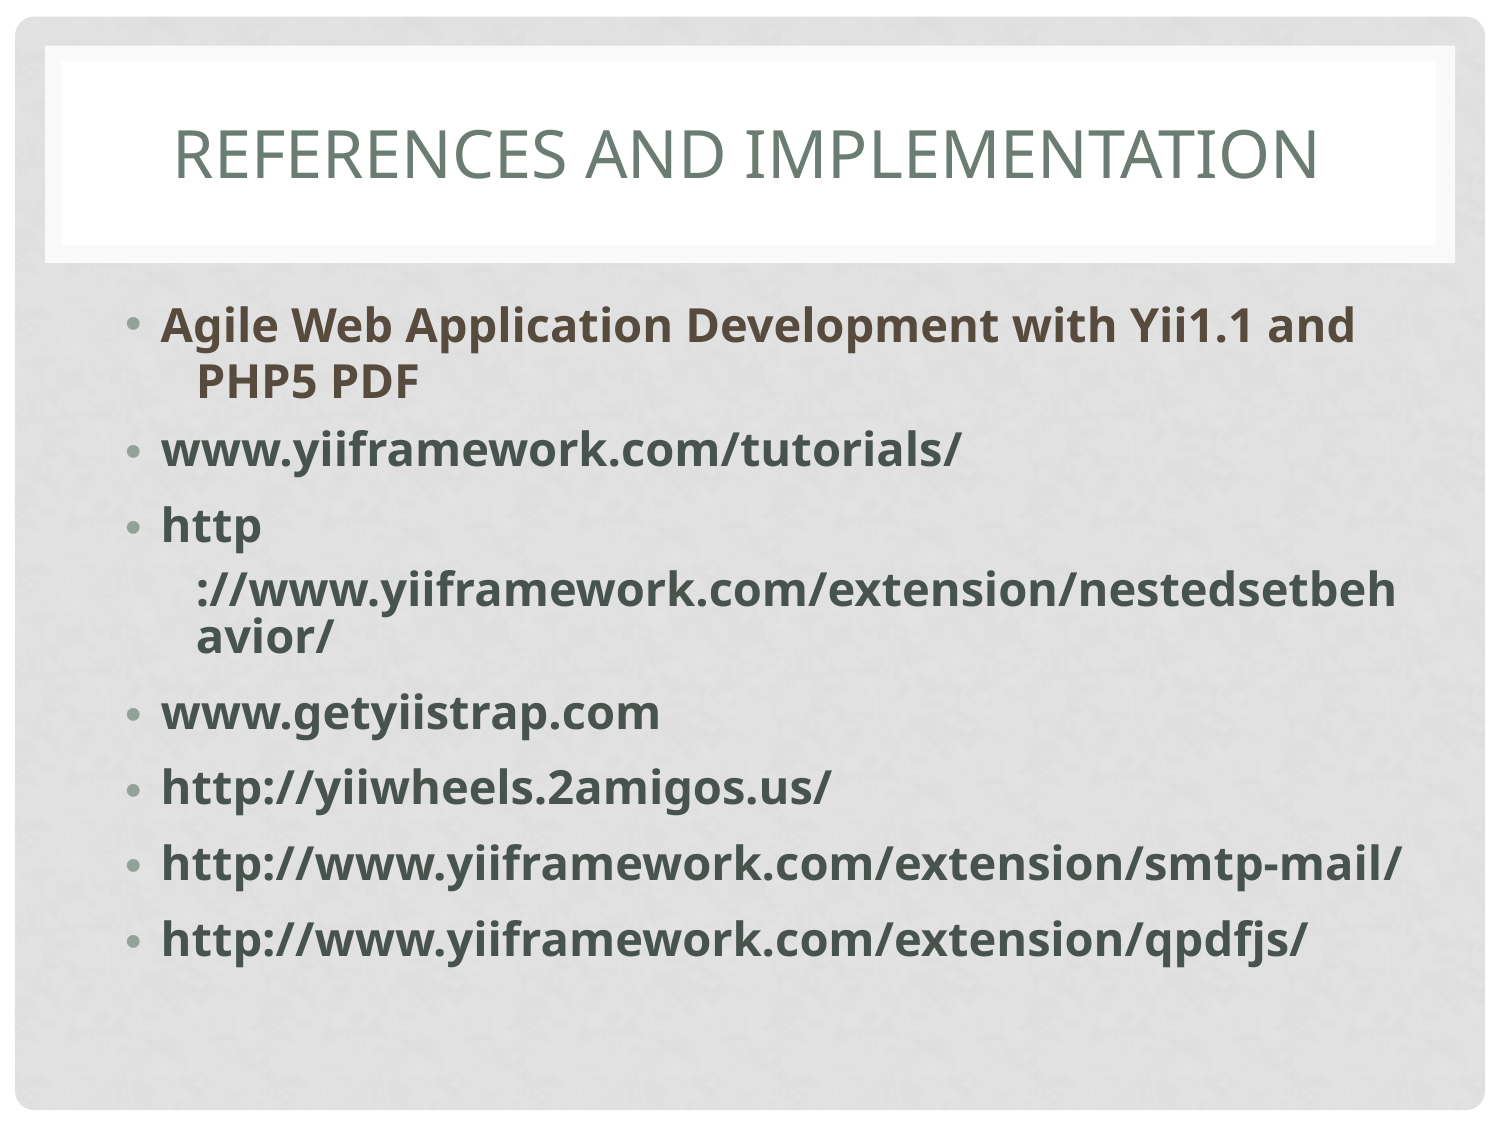

# REFERENCES AND IMPLEMENTATION
Agile Web Application Development with Yii1.1 and PHP5 PDF
www.yiiframework.com/tutorials/
http://www.yiiframework.com/extension/nestedsetbehavior/
www.getyiistrap.com
http://yiiwheels.2amigos.us/
http://www.yiiframework.com/extension/smtp-mail/
http://www.yiiframework.com/extension/qpdfjs/